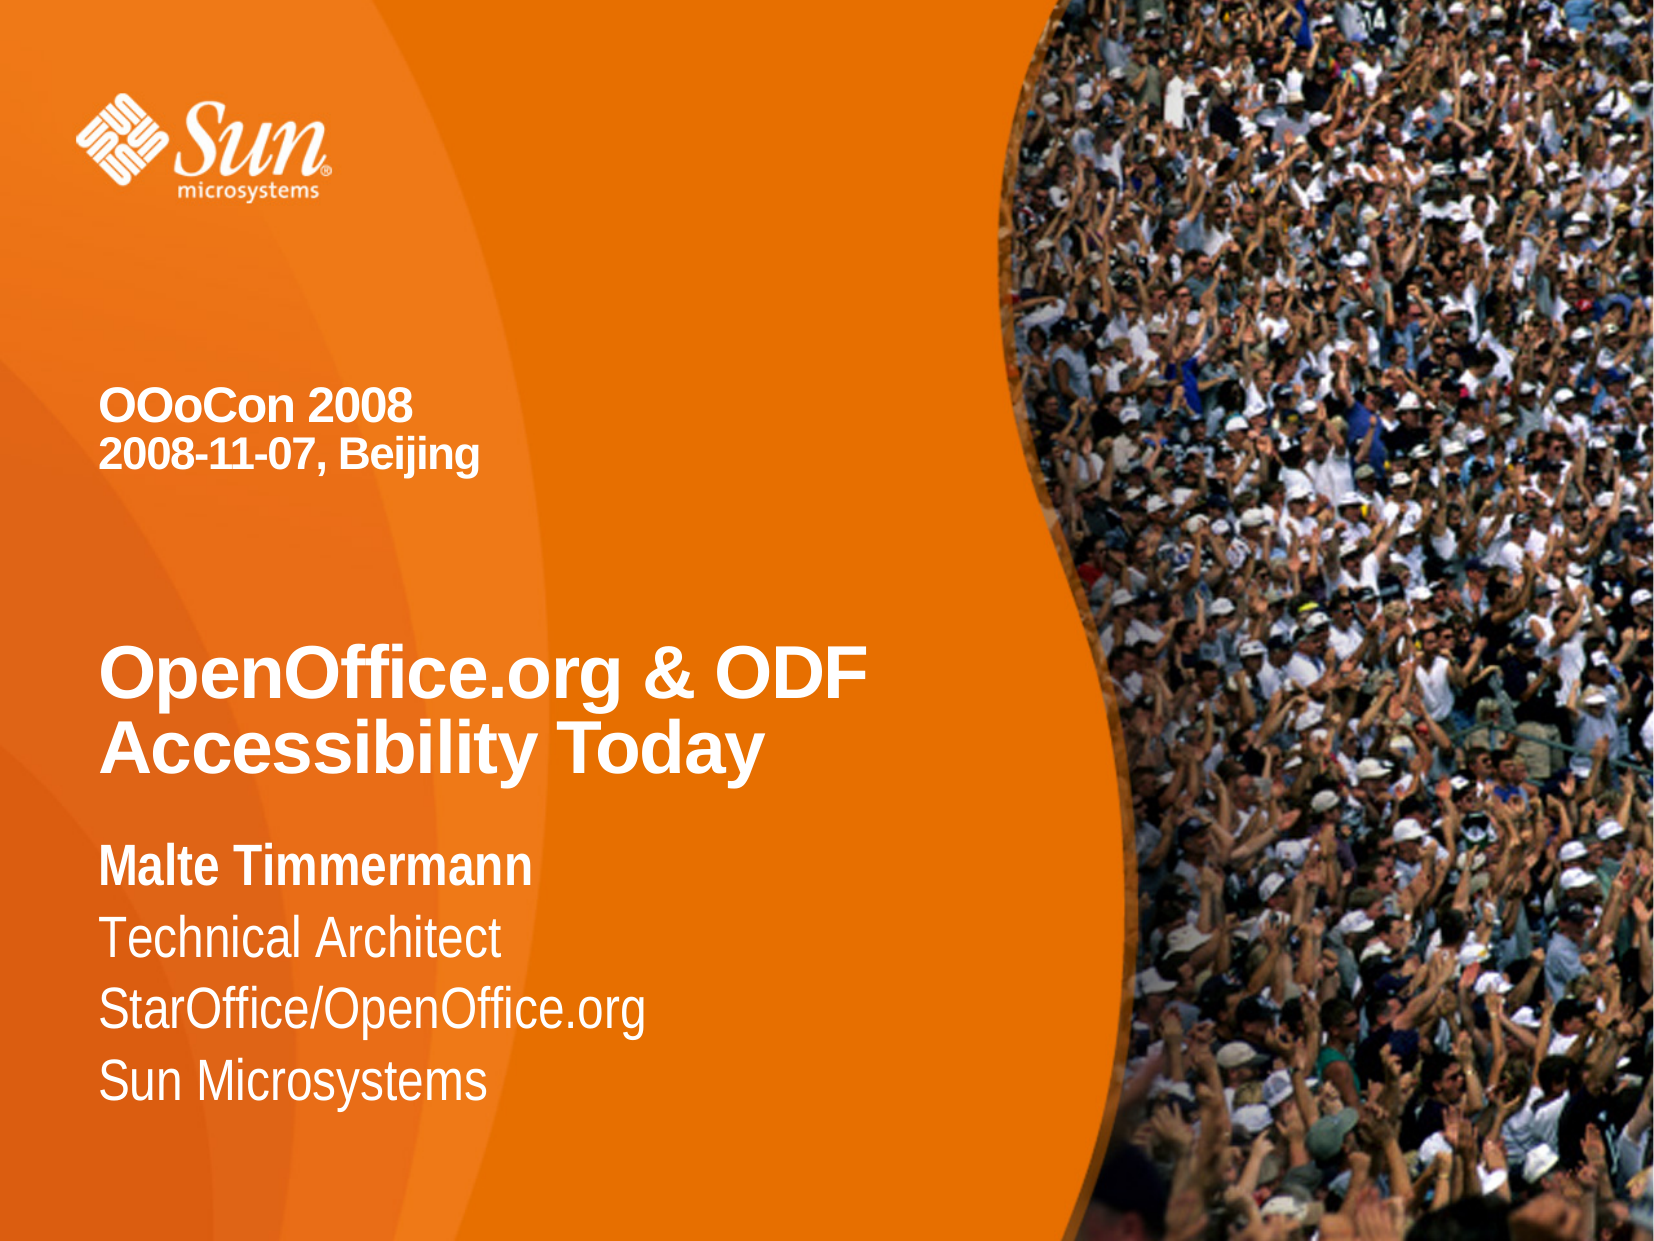

# OOoCon 2008 2008-11-07, Beijing OpenOffice.org & ODF Accessibility Today
Malte Timmermann
Technical Architect
StarOffice/OpenOffice.org
Sun Microsystems